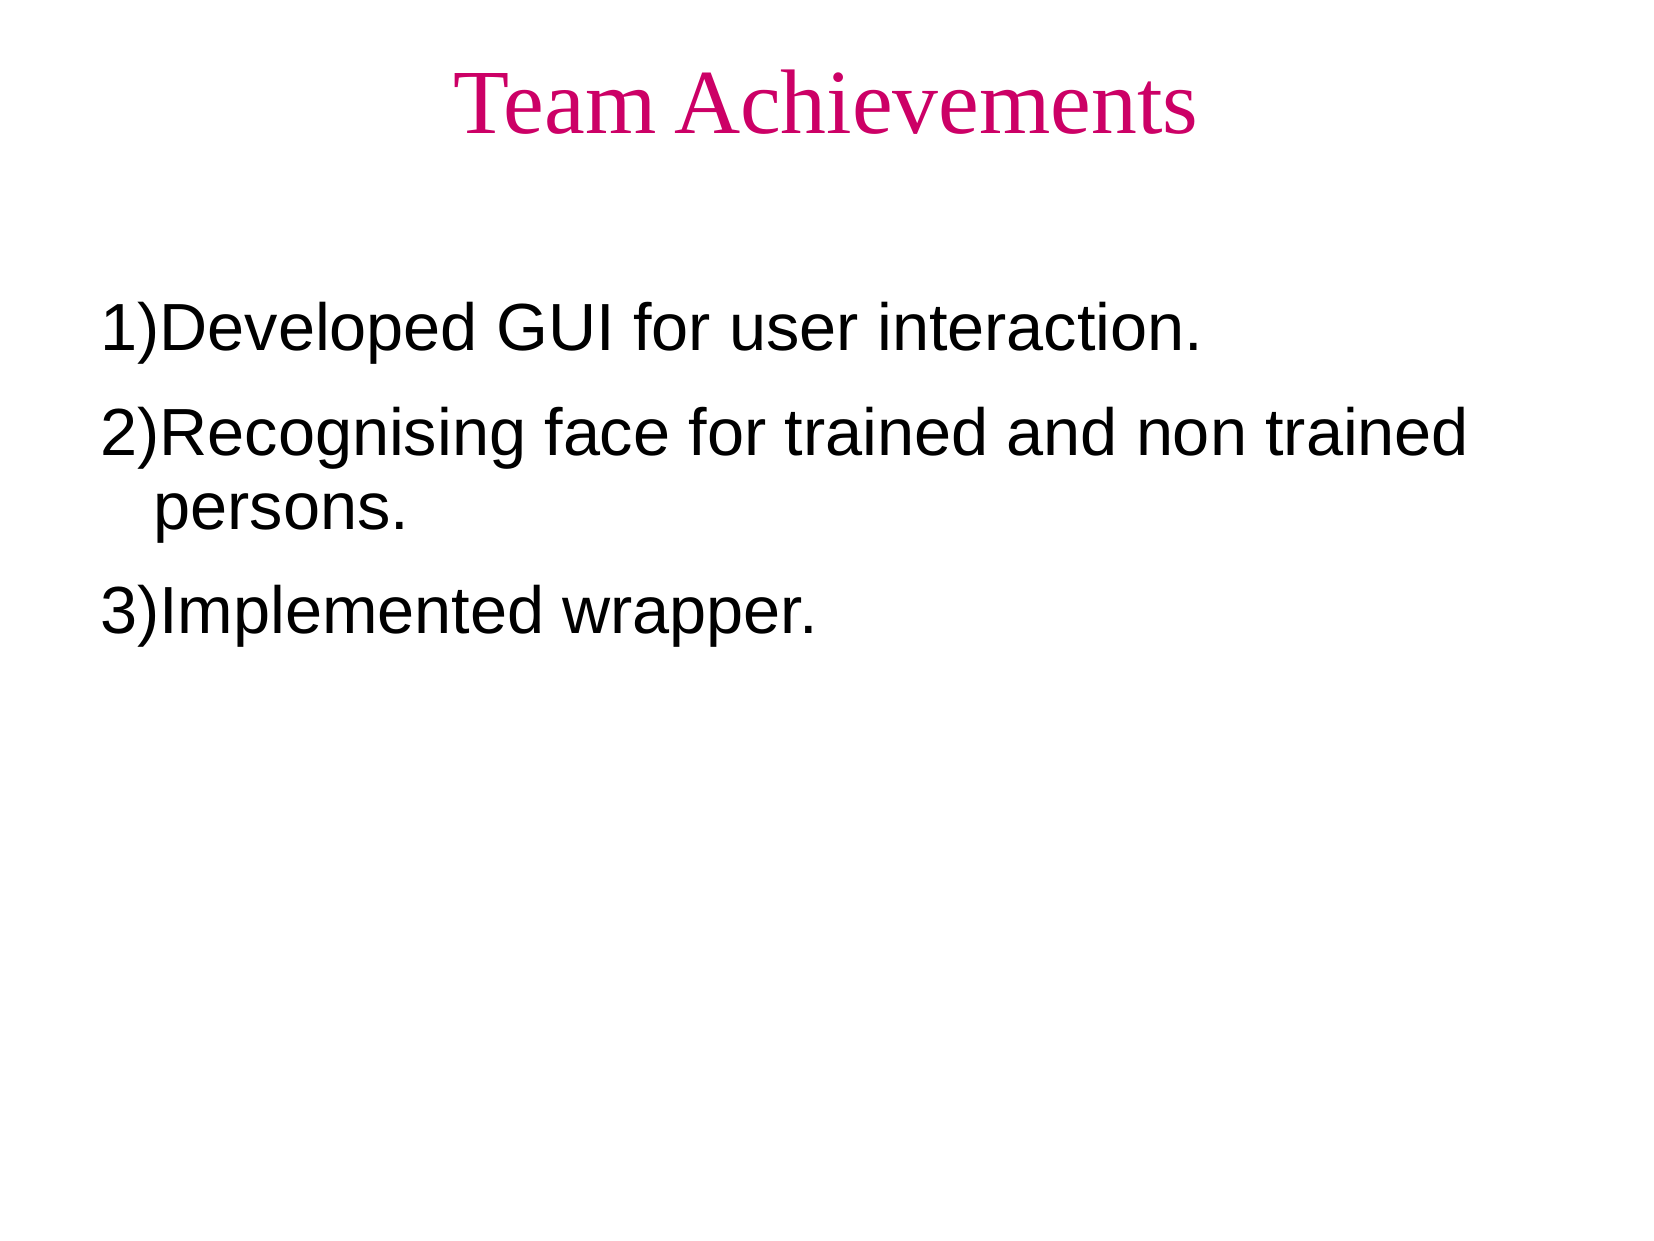

# Team Achievements
Developed GUI for user interaction.
Recognising face for trained and non trained persons.
Implemented wrapper.